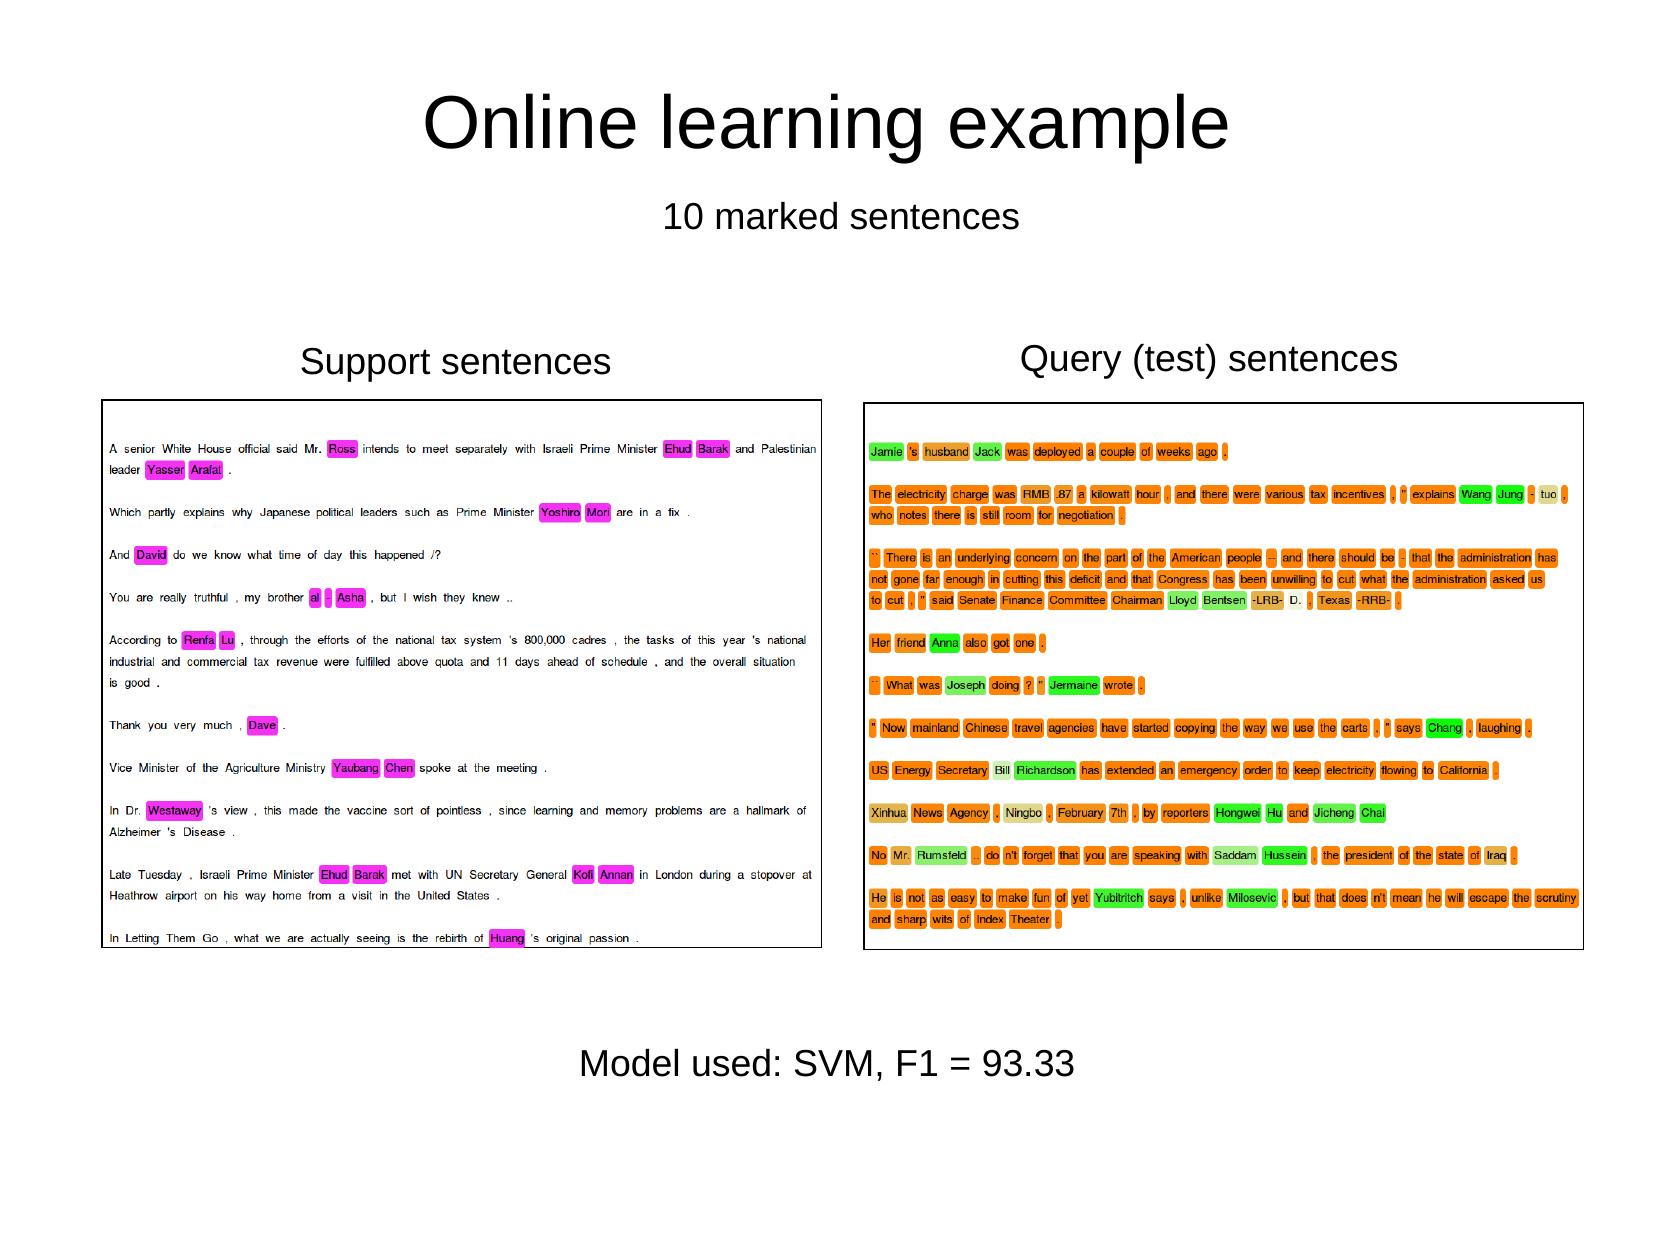

# Online learning example
10 marked sentences
Query (test) sentences
Support sentences
Model used: SVM, F1 = 93.33